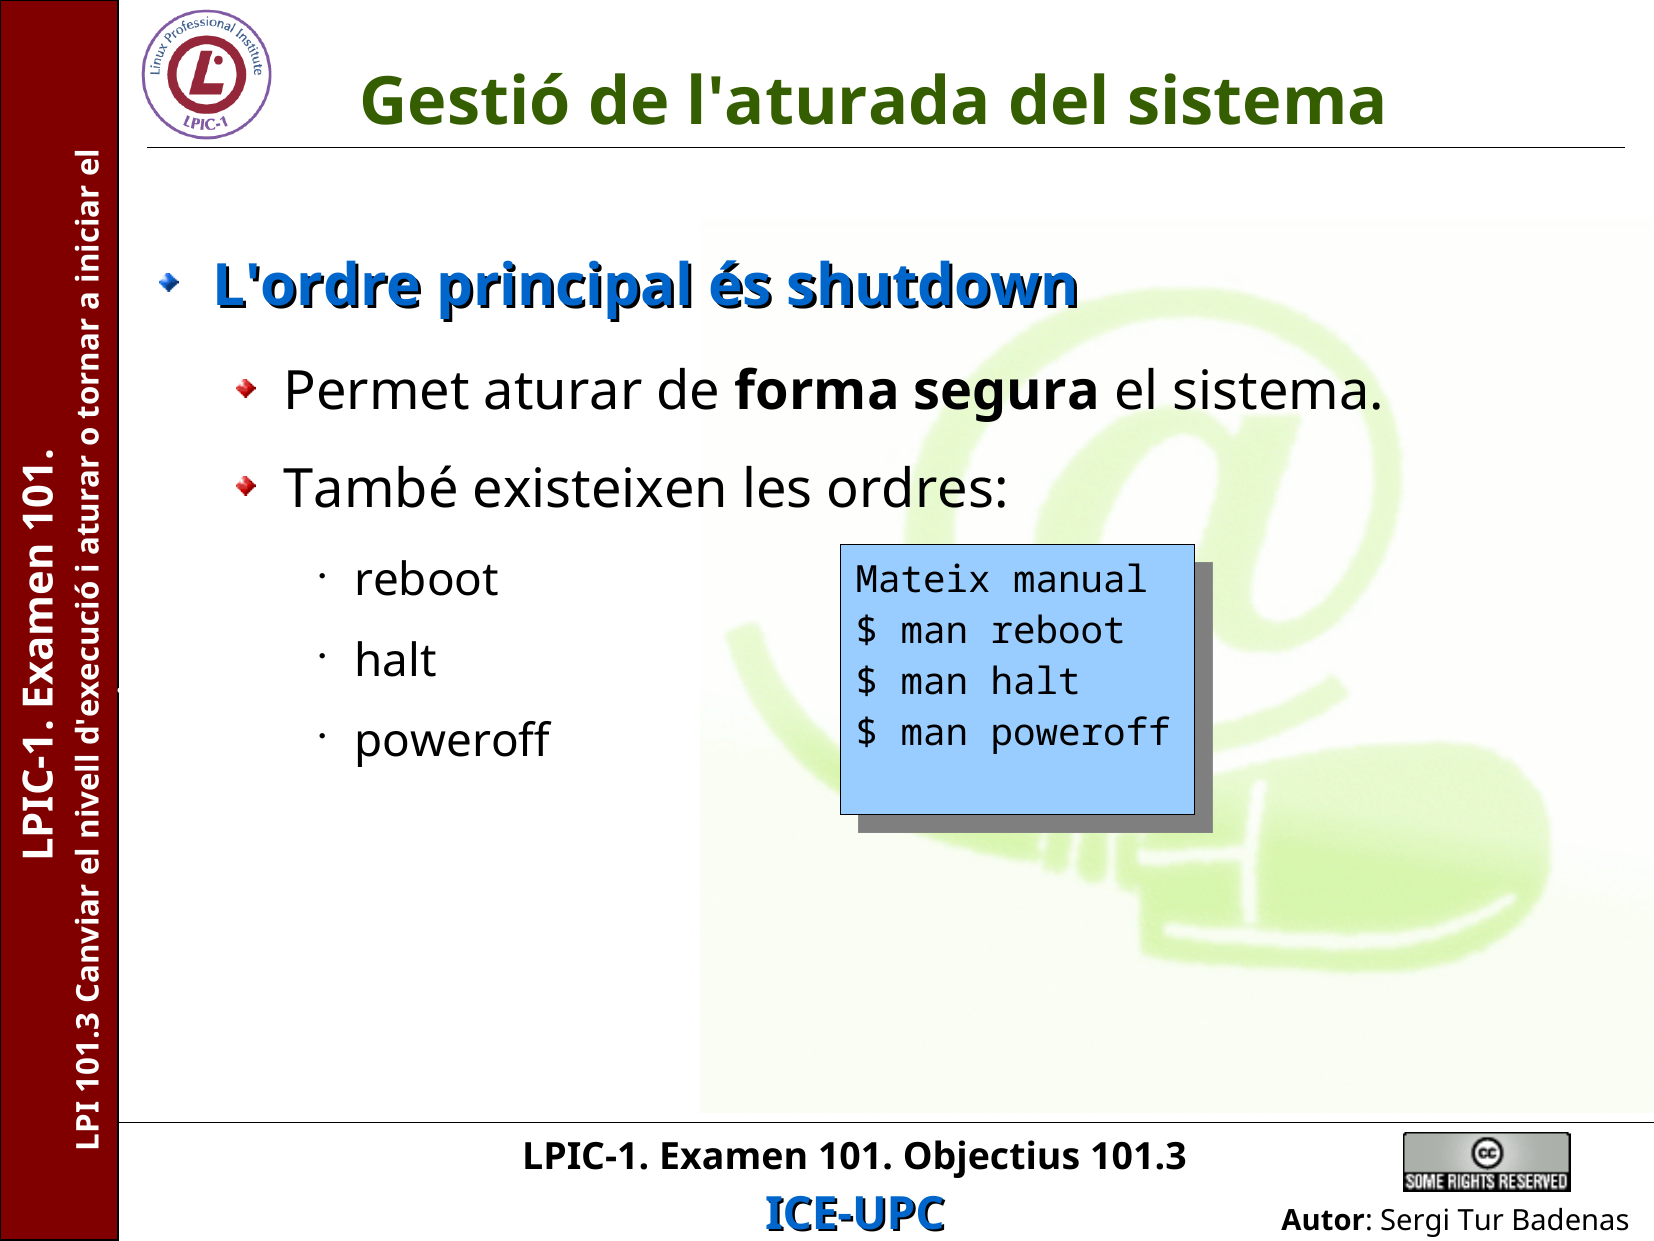

# Gestió de l'aturada del sistema
L'ordre principal és shutdown
Permet aturar de forma segura el sistema.
També existeixen les ordres:
reboot
halt
poweroff
Mateix manual
$ man reboot
$ man halt
$ man poweroff